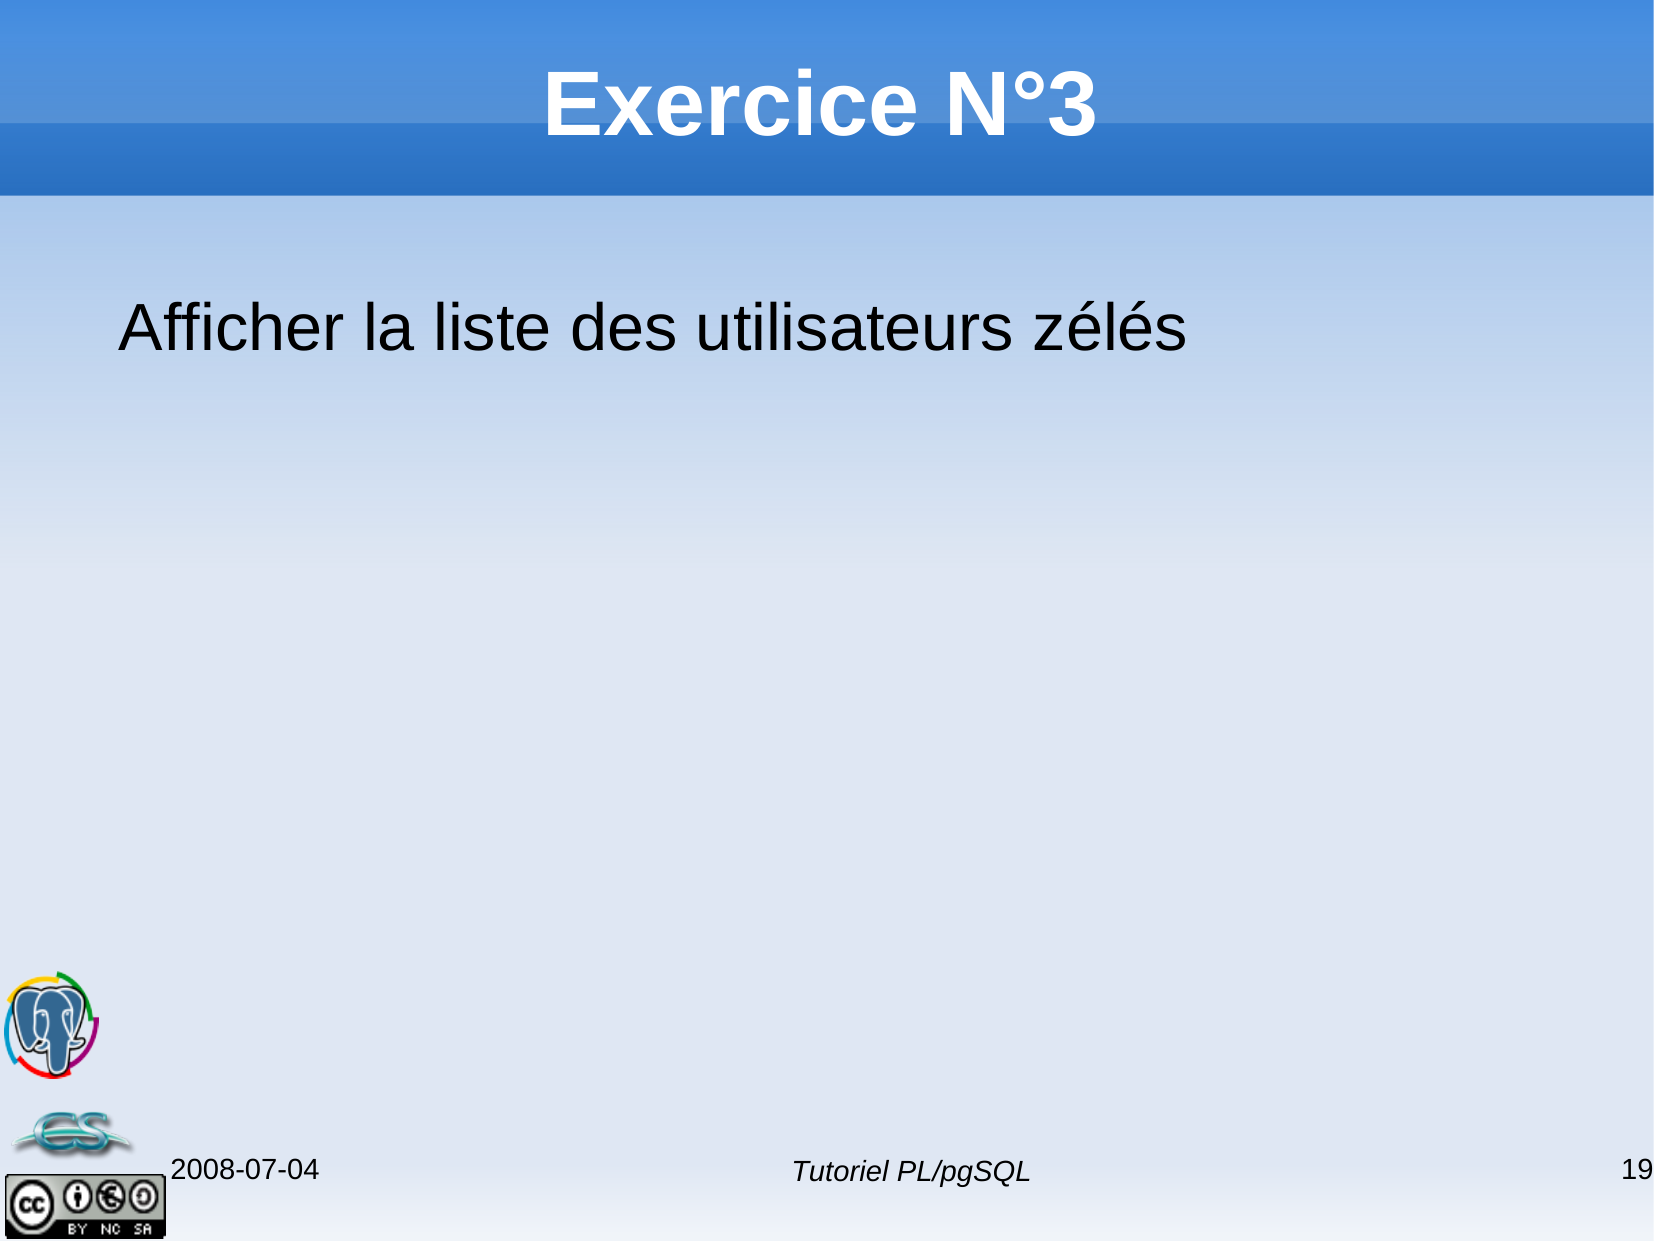

# Exercice N°3
 Afficher la liste des utilisateurs zélés
2008-07-04
19
Tutoriel PL/pgSQL